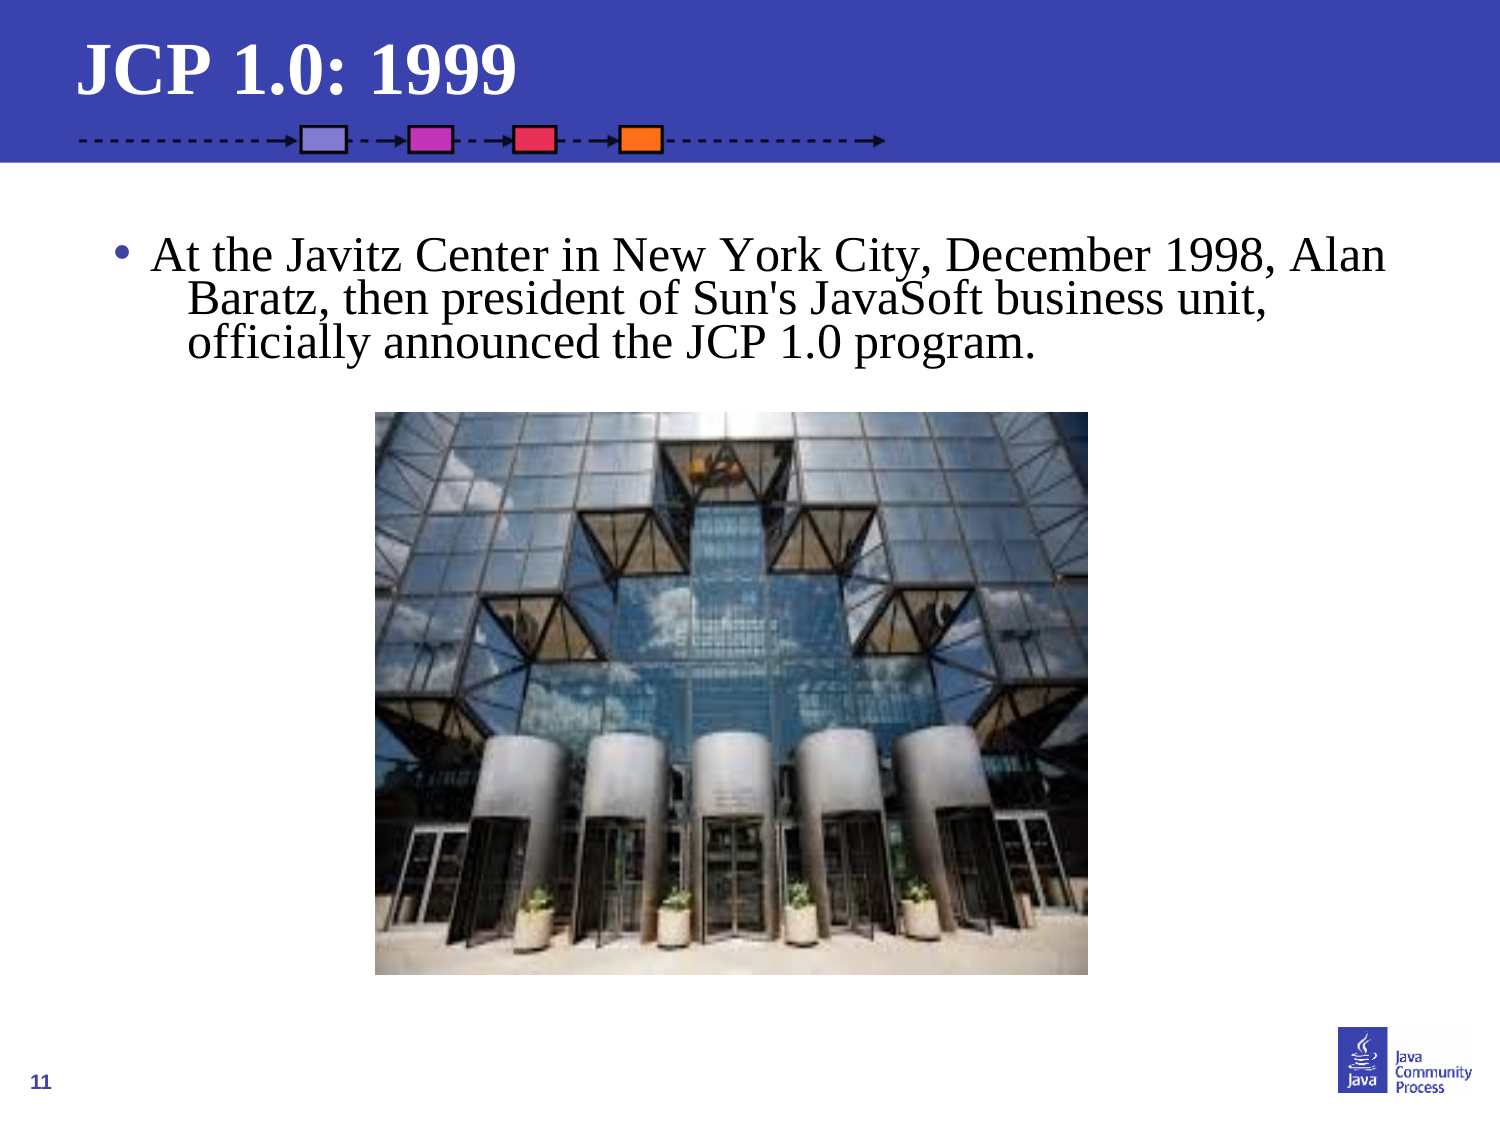

# JCP 1.0: 1999
At the Javitz Center in New York City, December 1998, Alan Baratz, then president of Sun's JavaSoft business unit, officially announced the JCP 1.0 program.